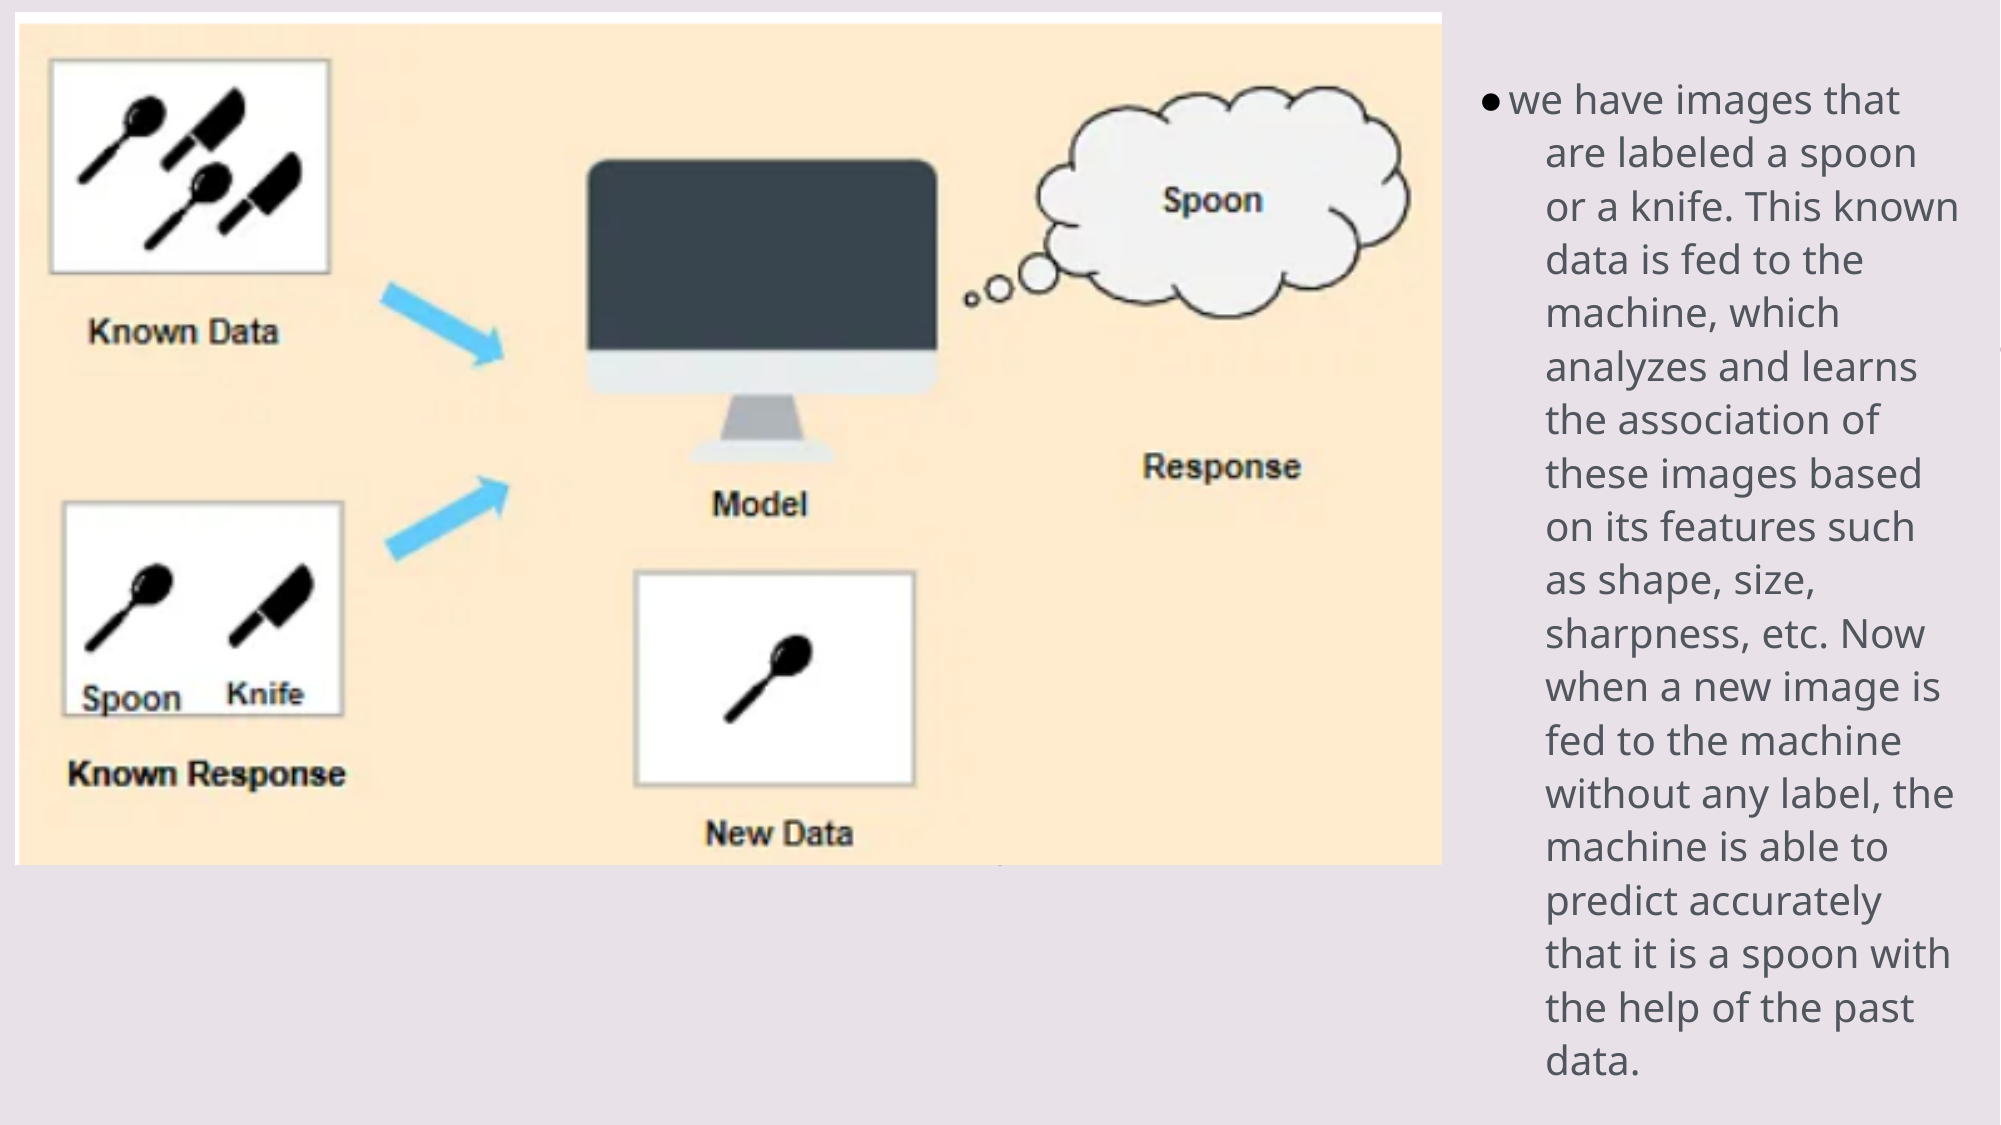

# we have images that are labeled a spoon or a knife. This known data is fed to the machine, which analyzes and learns the association of these images based on its features such as shape, size, sharpness, etc. Now when a new image is fed to the machine without any label, the machine is able to predict accurately that it is a spoon with the help of the past data.